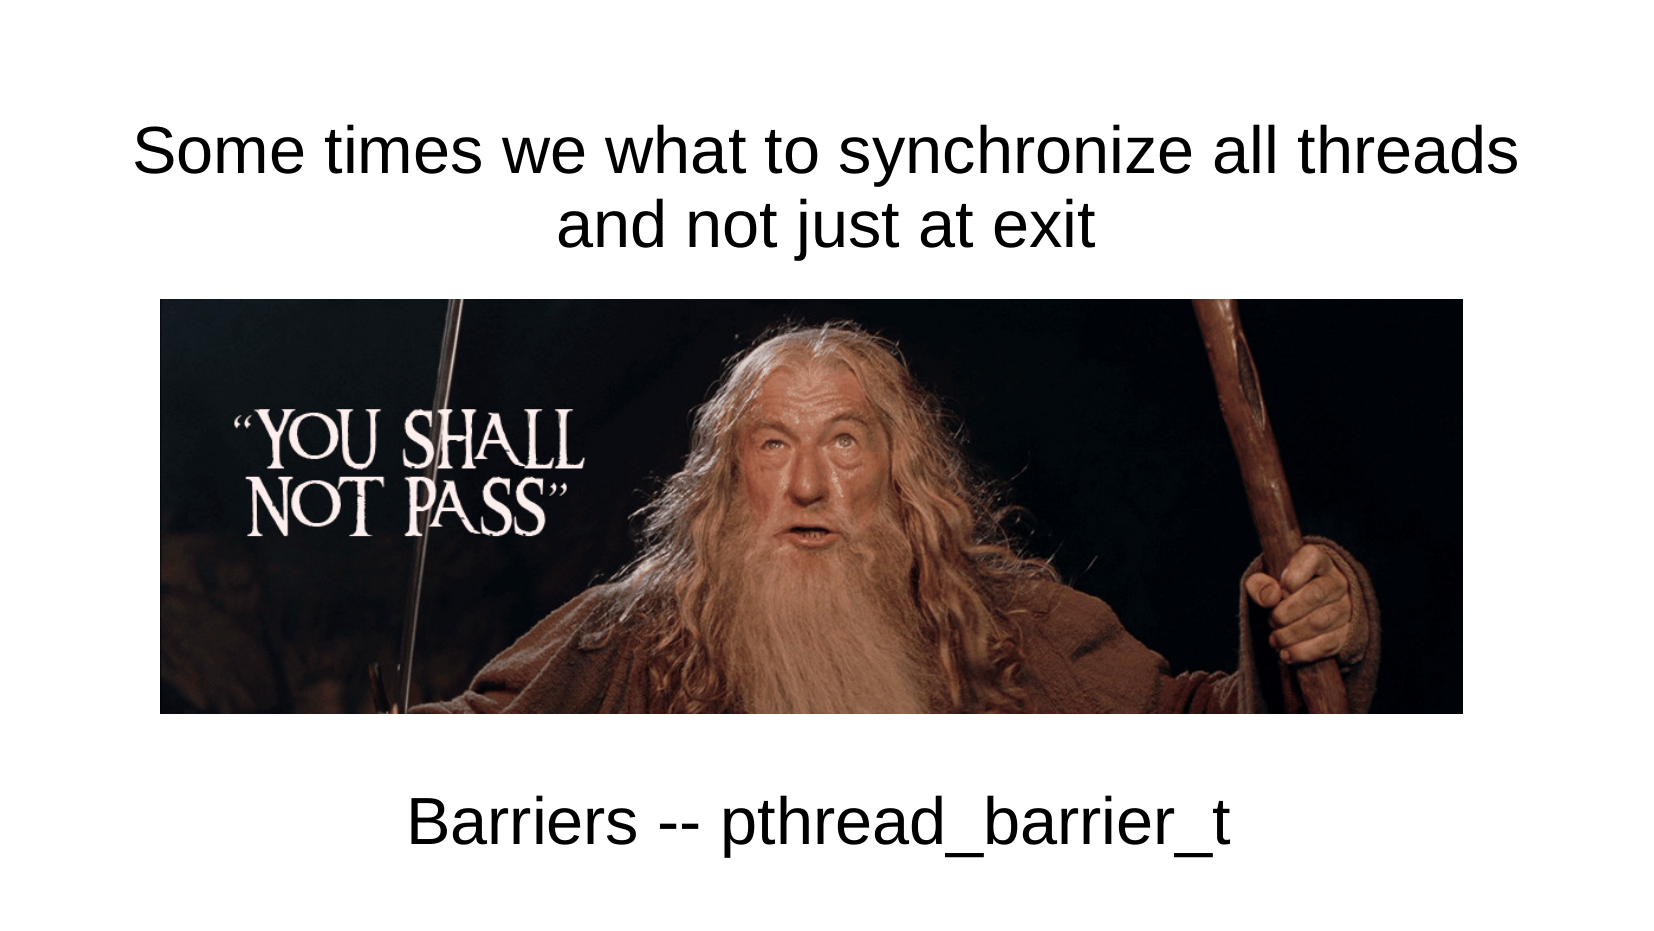

# Some times we what to synchronize all threads and not just at exit
Barriers -- pthread_barrier_t